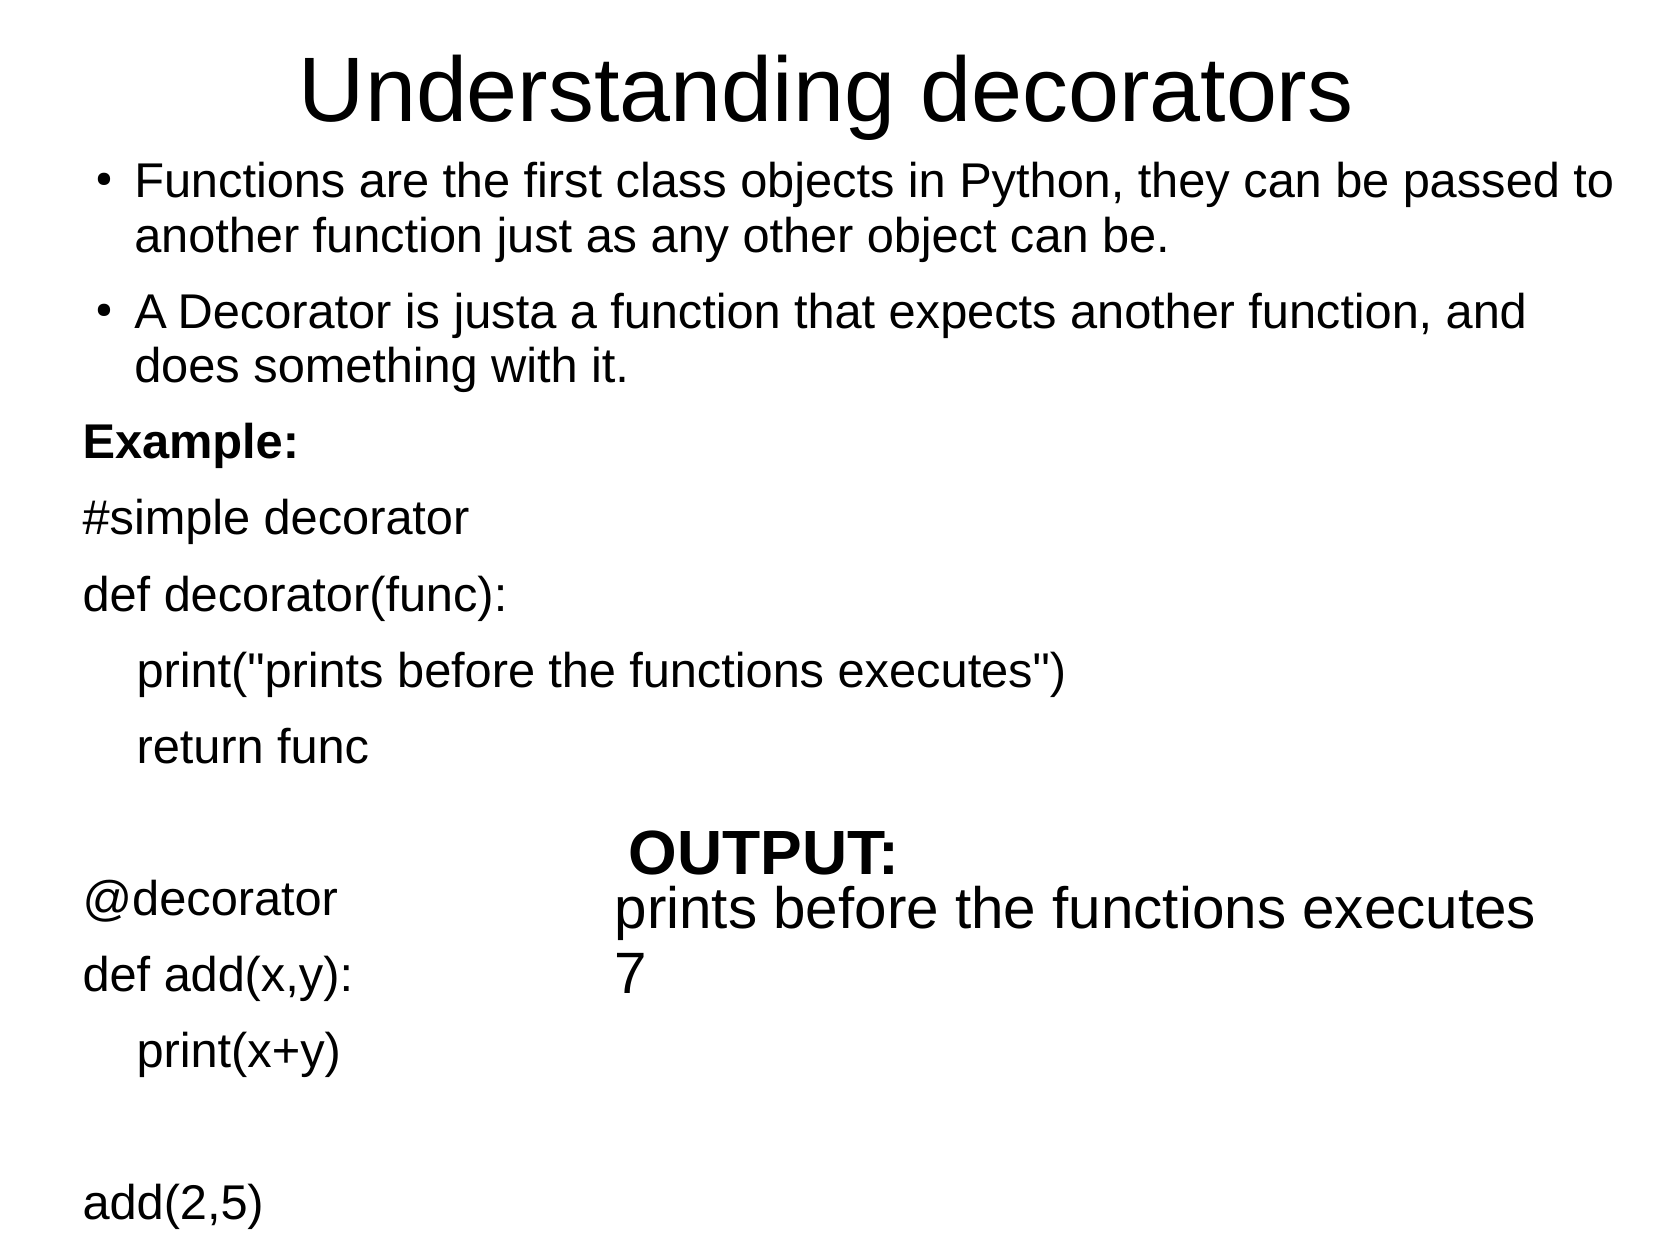

# Understanding decorators
Functions are the first class objects in Python, they can be passed to another function just as any other object can be.
A Decorator is justa a function that expects another function, and does something with it.
Example:
#simple decorator
def decorator(func):
 print("prints before the functions executes")
 return func
@decorator
def add(x,y):
 print(x+y)
add(2,5)
OUTPUT:
prints before the functions executes
7